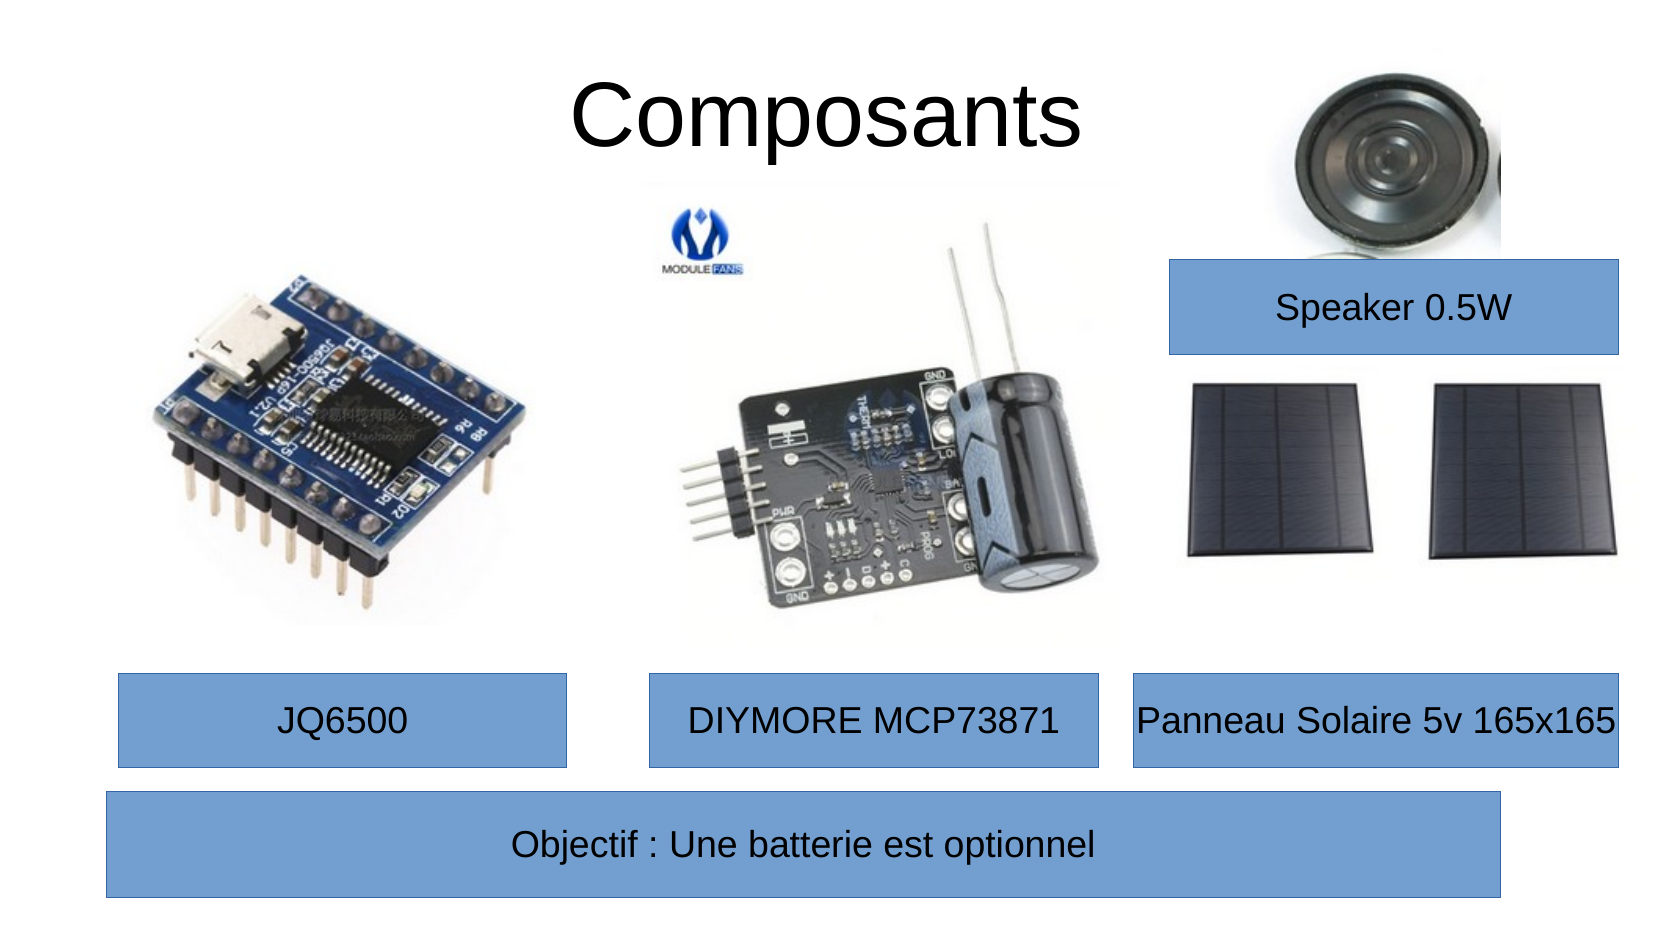

# Composants
Speaker 0.5W
JQ6500
DIYMORE MCP73871
Panneau Solaire 5v 165x165
Objectif : Une batterie est optionnel